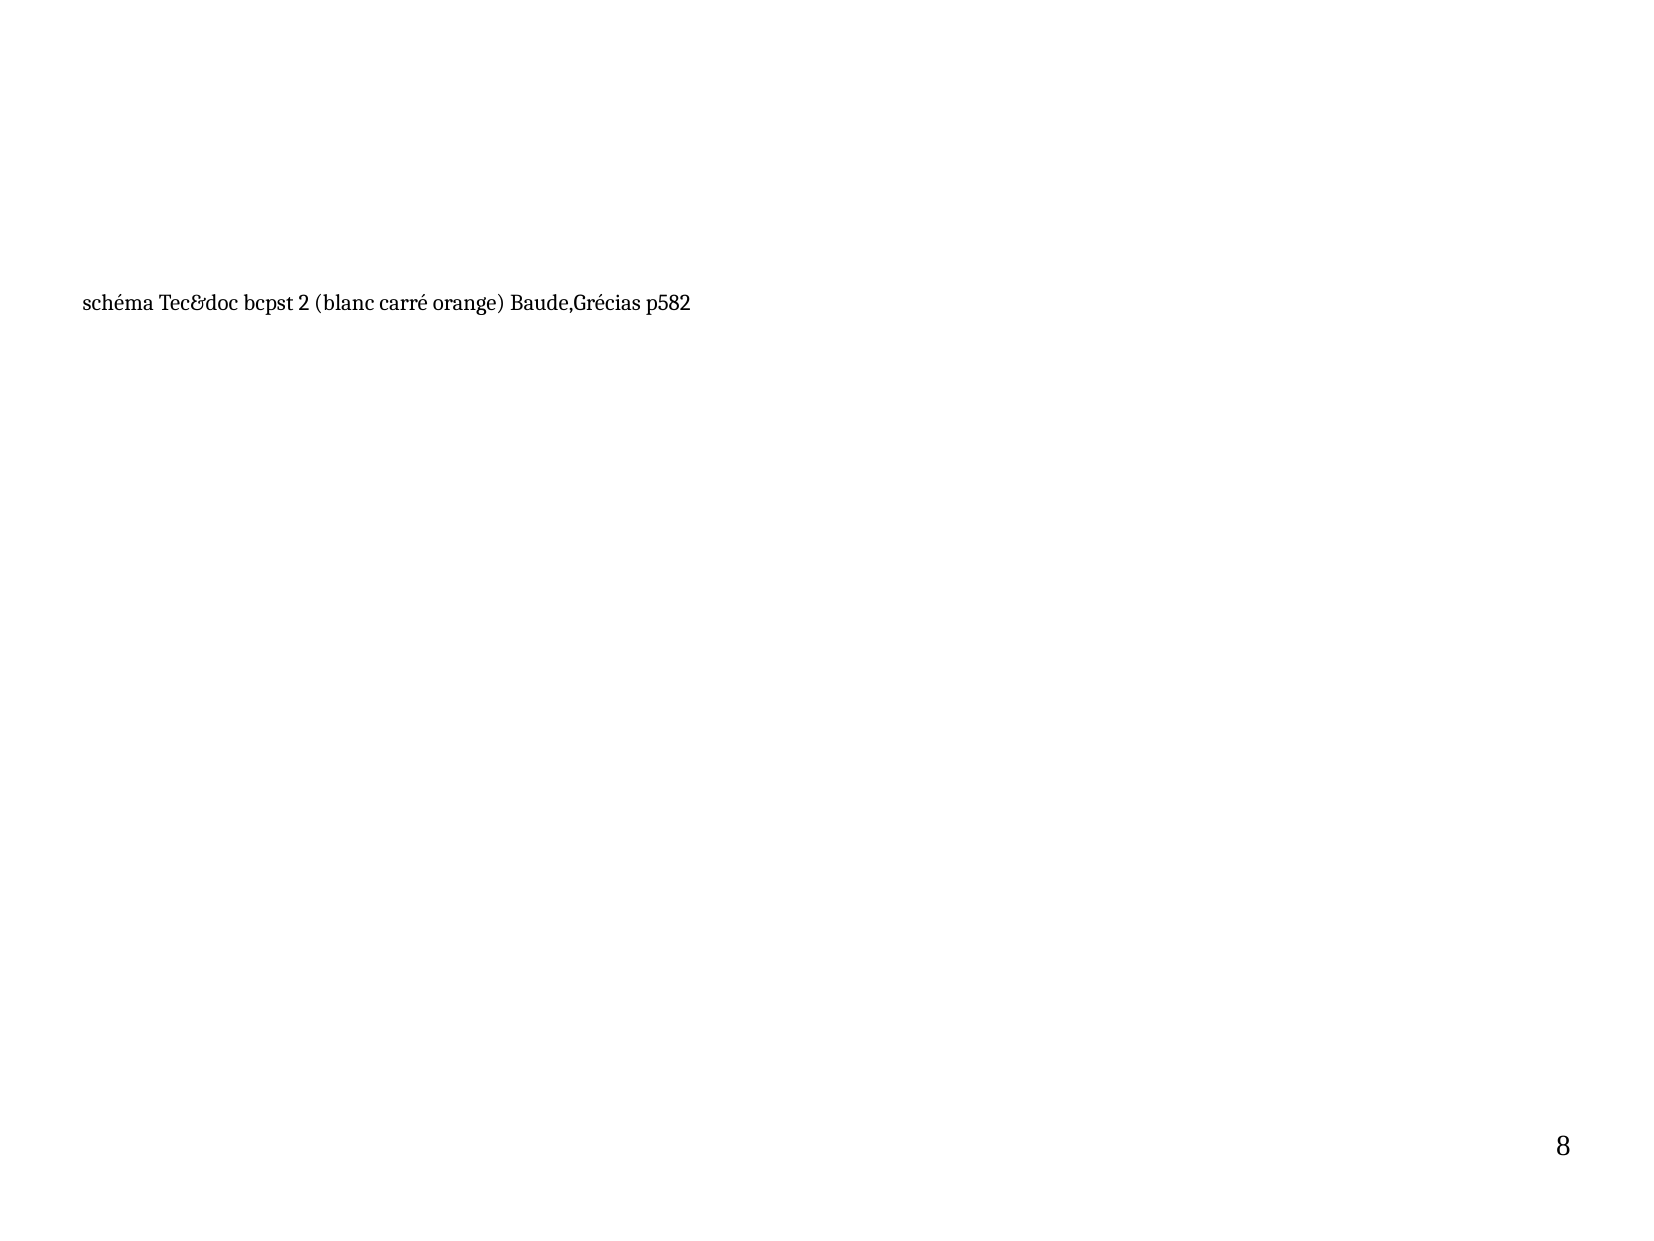

#
schéma Tec&doc bcpst 2 (blanc carré orange) Baude,Grécias p582
8